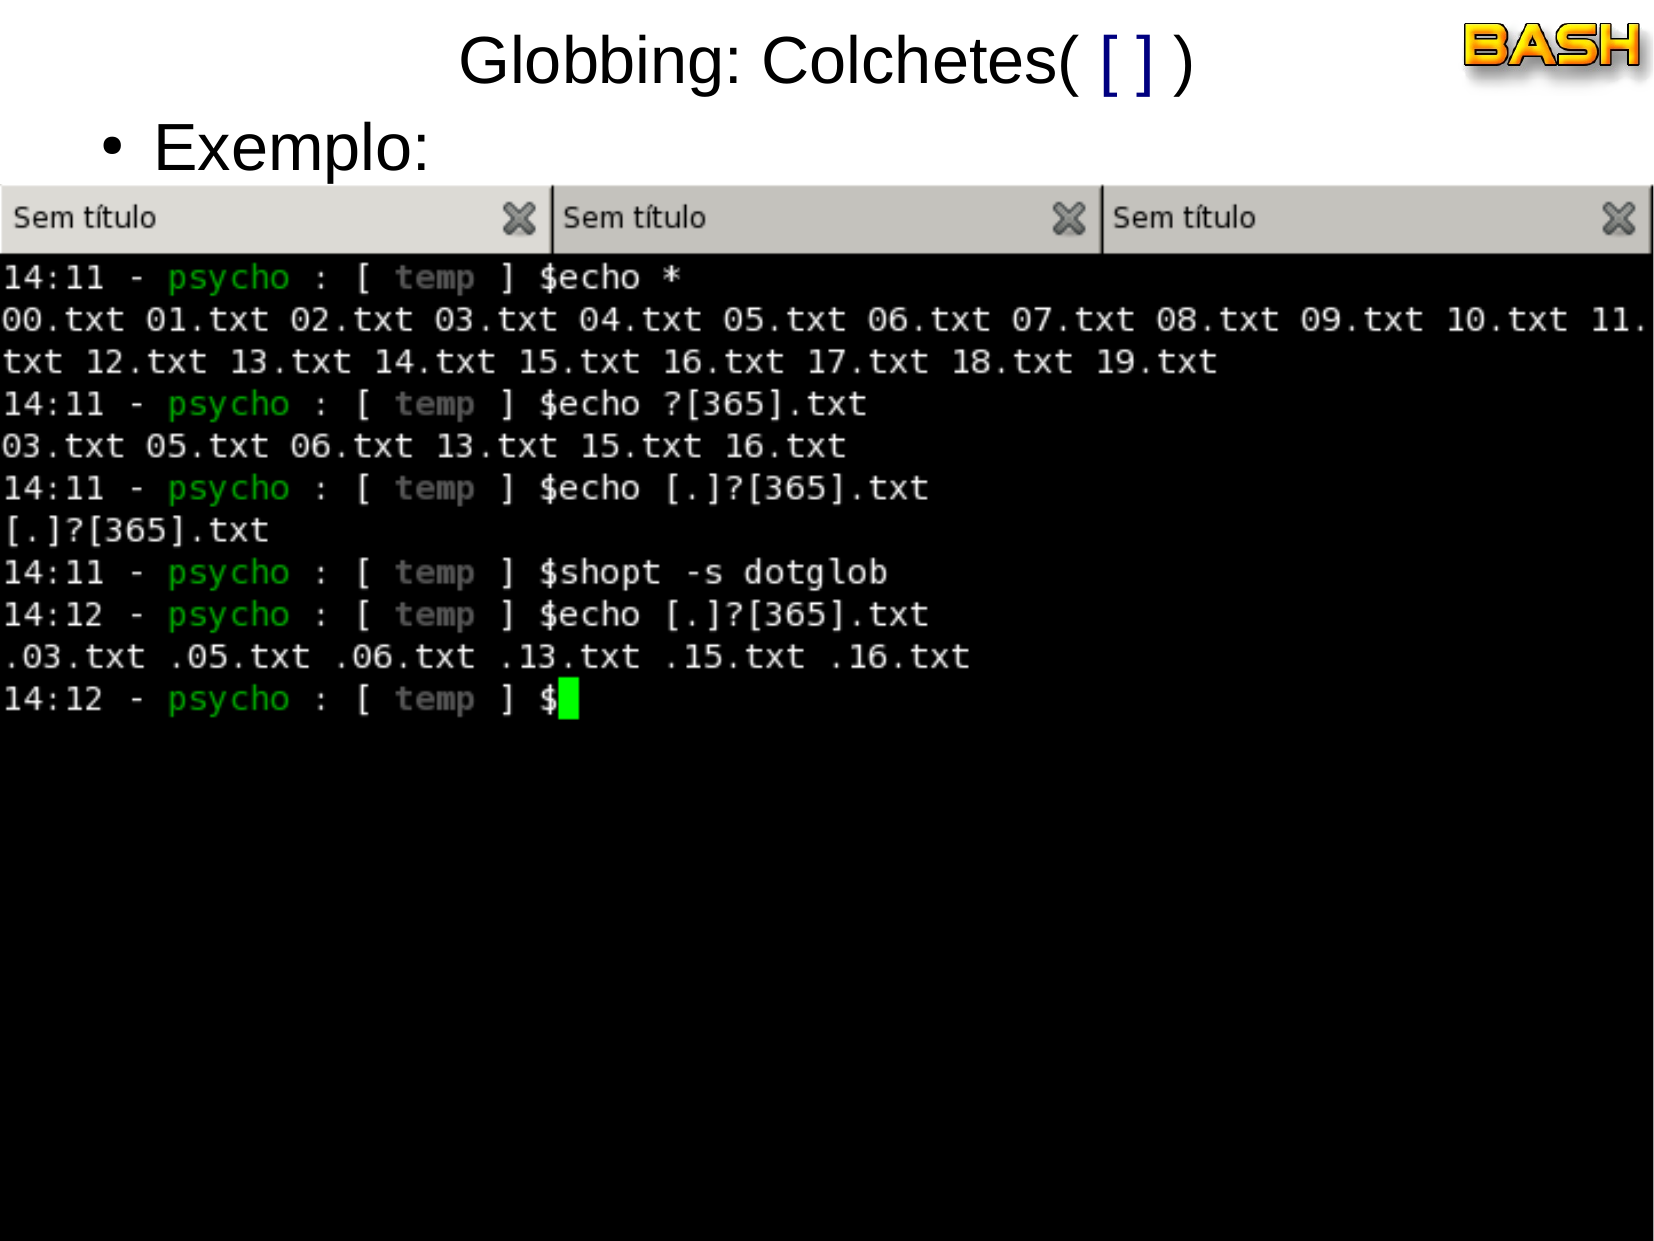

Globbing: Colchetes( [ ] )
# Exemplo: